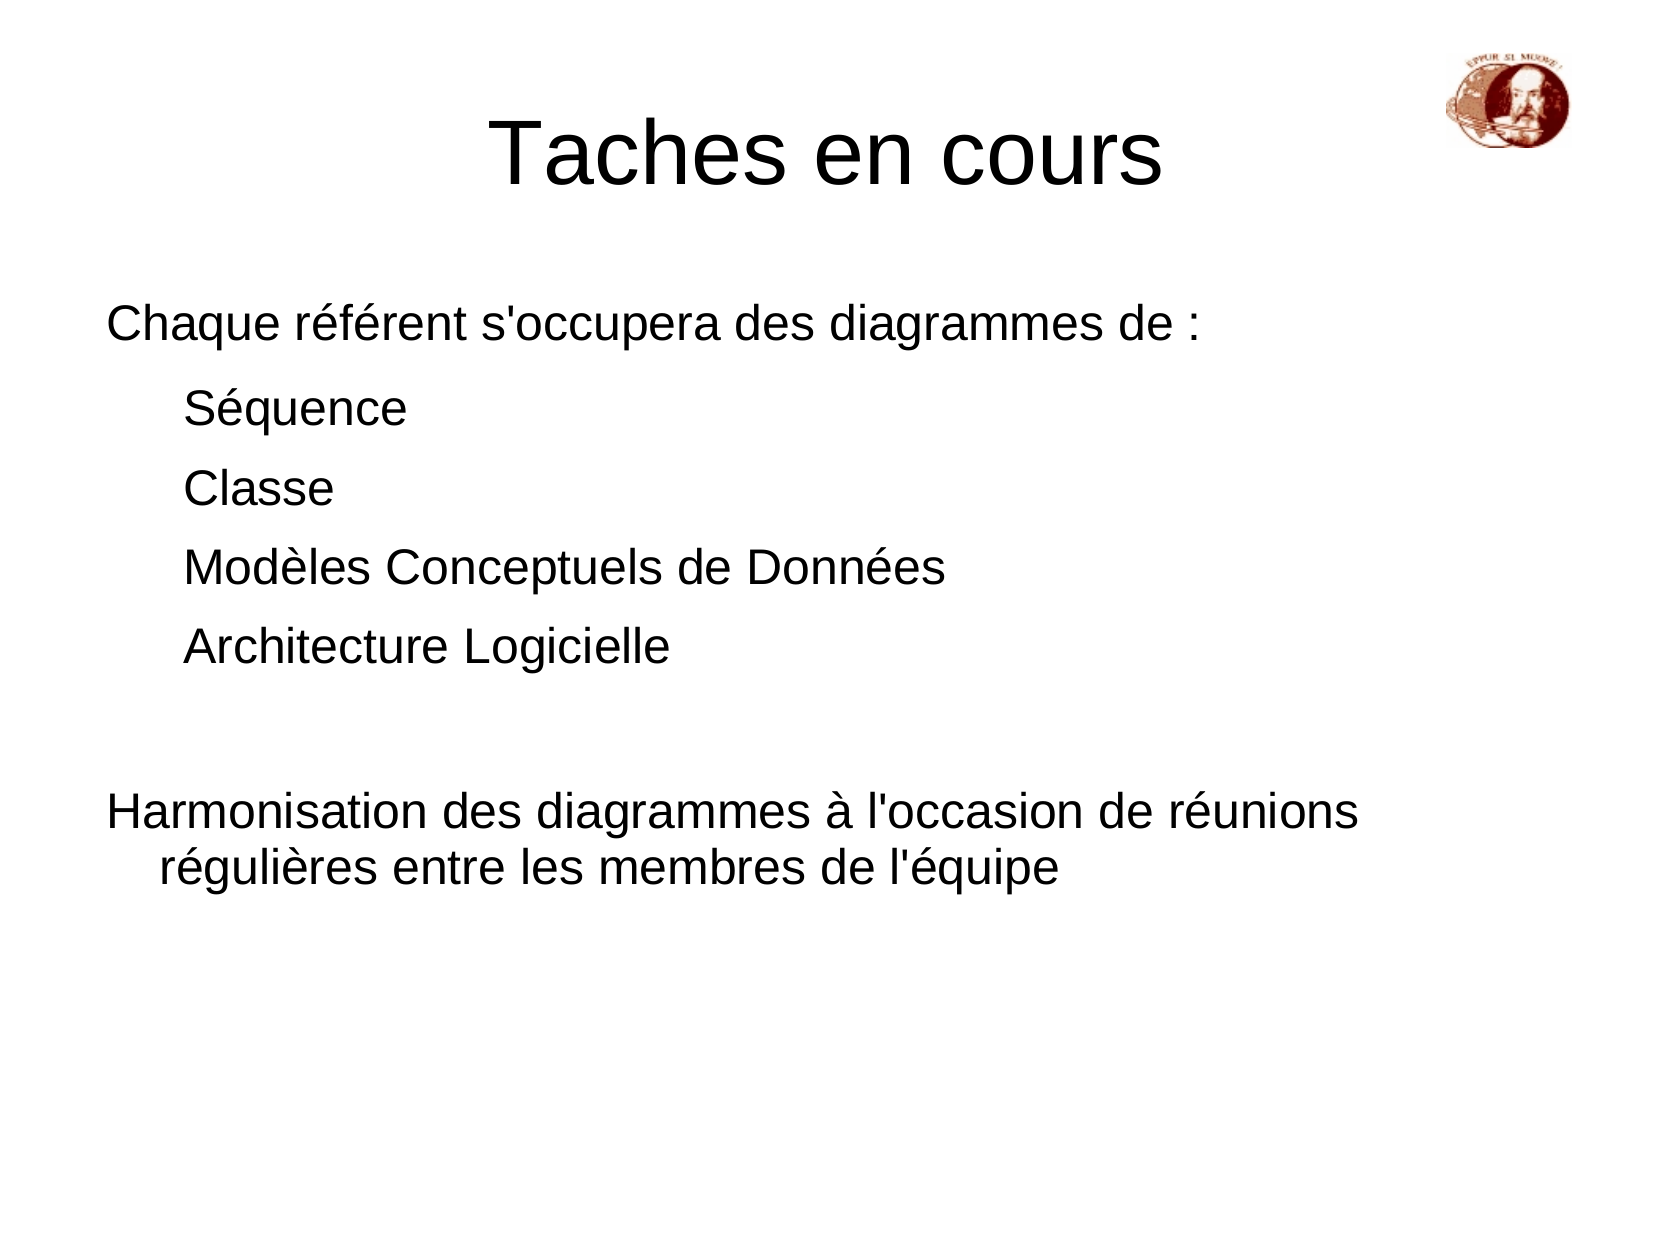

# Taches en cours
Chaque référent s'occupera des diagrammes de :
Séquence
Classe
Modèles Conceptuels de Données
Architecture Logicielle
Harmonisation des diagrammes à l'occasion de réunions régulières entre les membres de l'équipe